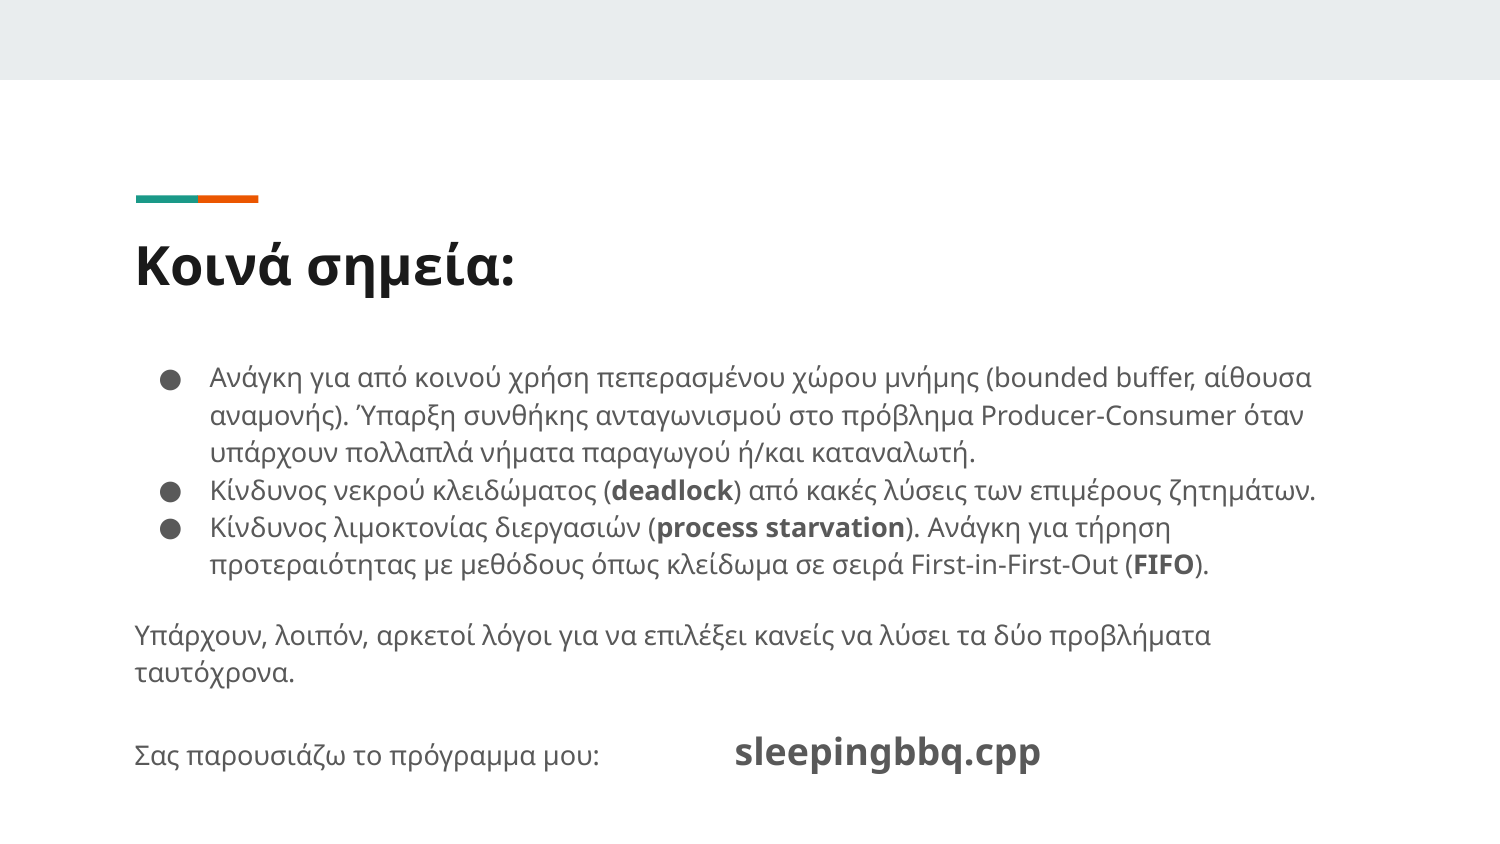

# Κοινά σημεία:
Ανάγκη για από κοινού χρήση πεπερασμένου χώρου μνήμης (bounded buffer, αίθουσα αναμονής). Ύπαρξη συνθήκης ανταγωνισμού στο πρόβλημα Producer-Consumer όταν υπάρχουν πολλαπλά νήματα παραγωγού ή/και καταναλωτή.
Κίνδυνος νεκρού κλειδώματος (deadlock) από κακές λύσεις των επιμέρους ζητημάτων.
Κίνδυνος λιμοκτονίας διεργασιών (process starvation). Ανάγκη για τήρηση προτεραιότητας με μεθόδους όπως κλείδωμα σε σειρά First-in-First-Out (FIFO).
Υπάρχουν, λοιπόν, αρκετοί λόγοι για να επιλέξει κανείς να λύσει τα δύο προβλήματα ταυτόχρονα.
Σας παρουσιάζω το πρόγραμμα μου:		sleepingbbq.cpp